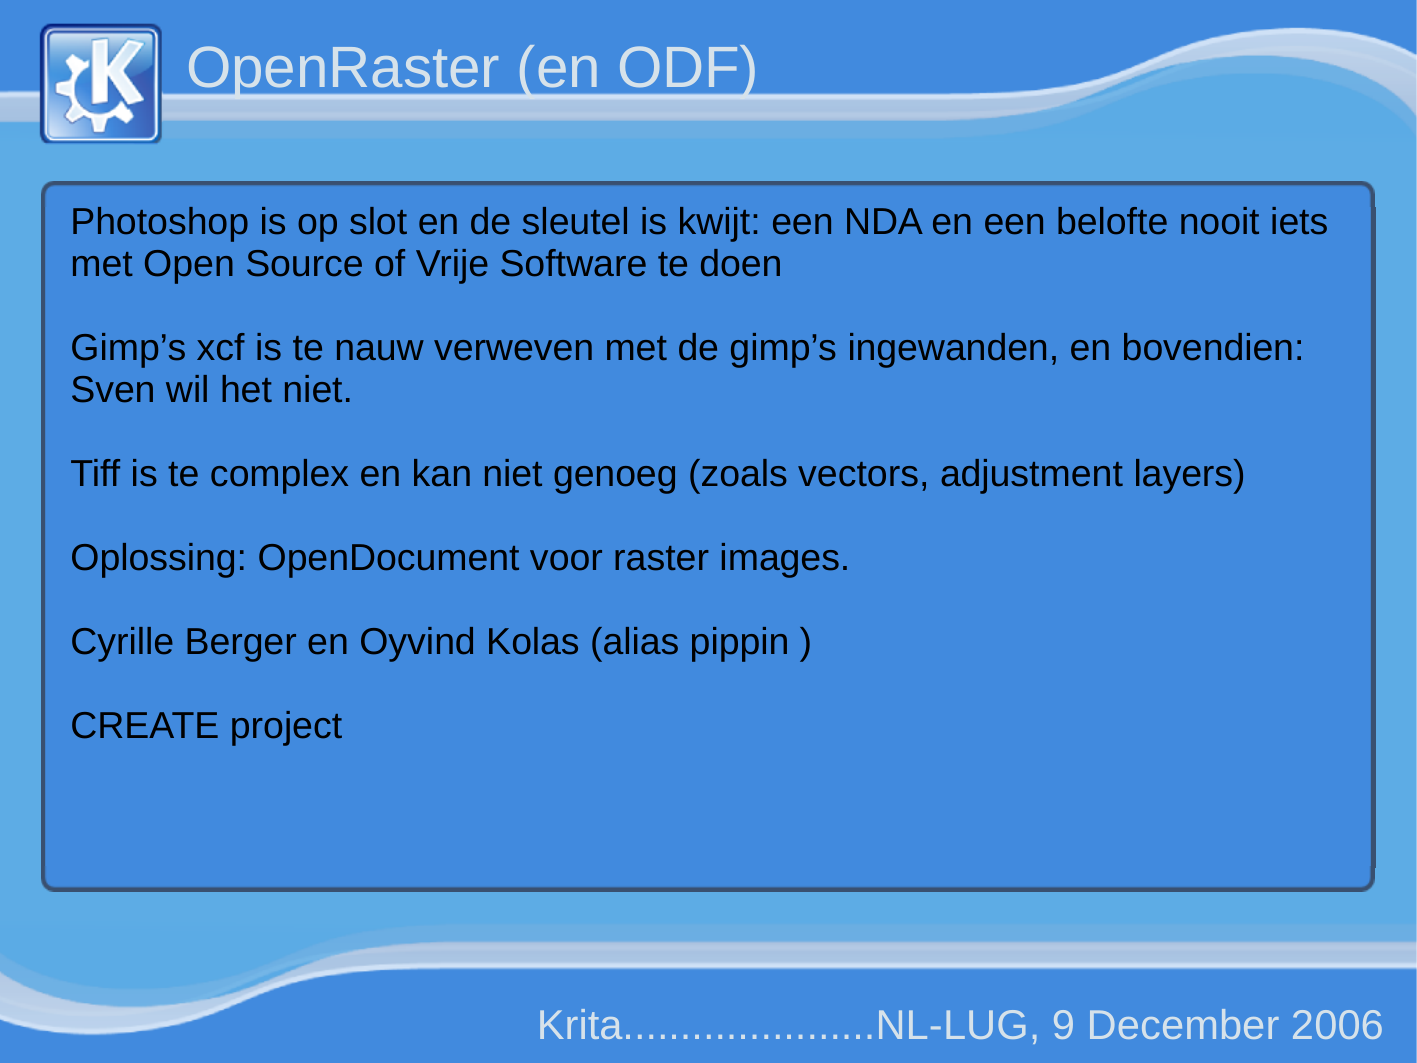

OpenRaster (en ODF)
Photoshop is op slot en de sleutel is kwijt: een NDA en een belofte nooit iets met Open Source of Vrije Software te doen
Gimp’s xcf is te nauw verweven met de gimp’s ingewanden, en bovendien: Sven wil het niet.
Tiff is te complex en kan niet genoeg (zoals vectors, adjustment layers)
Oplossing: OpenDocument voor raster images.
Cyrille Berger en Oyvind Kolas (alias pippin )
CREATE project